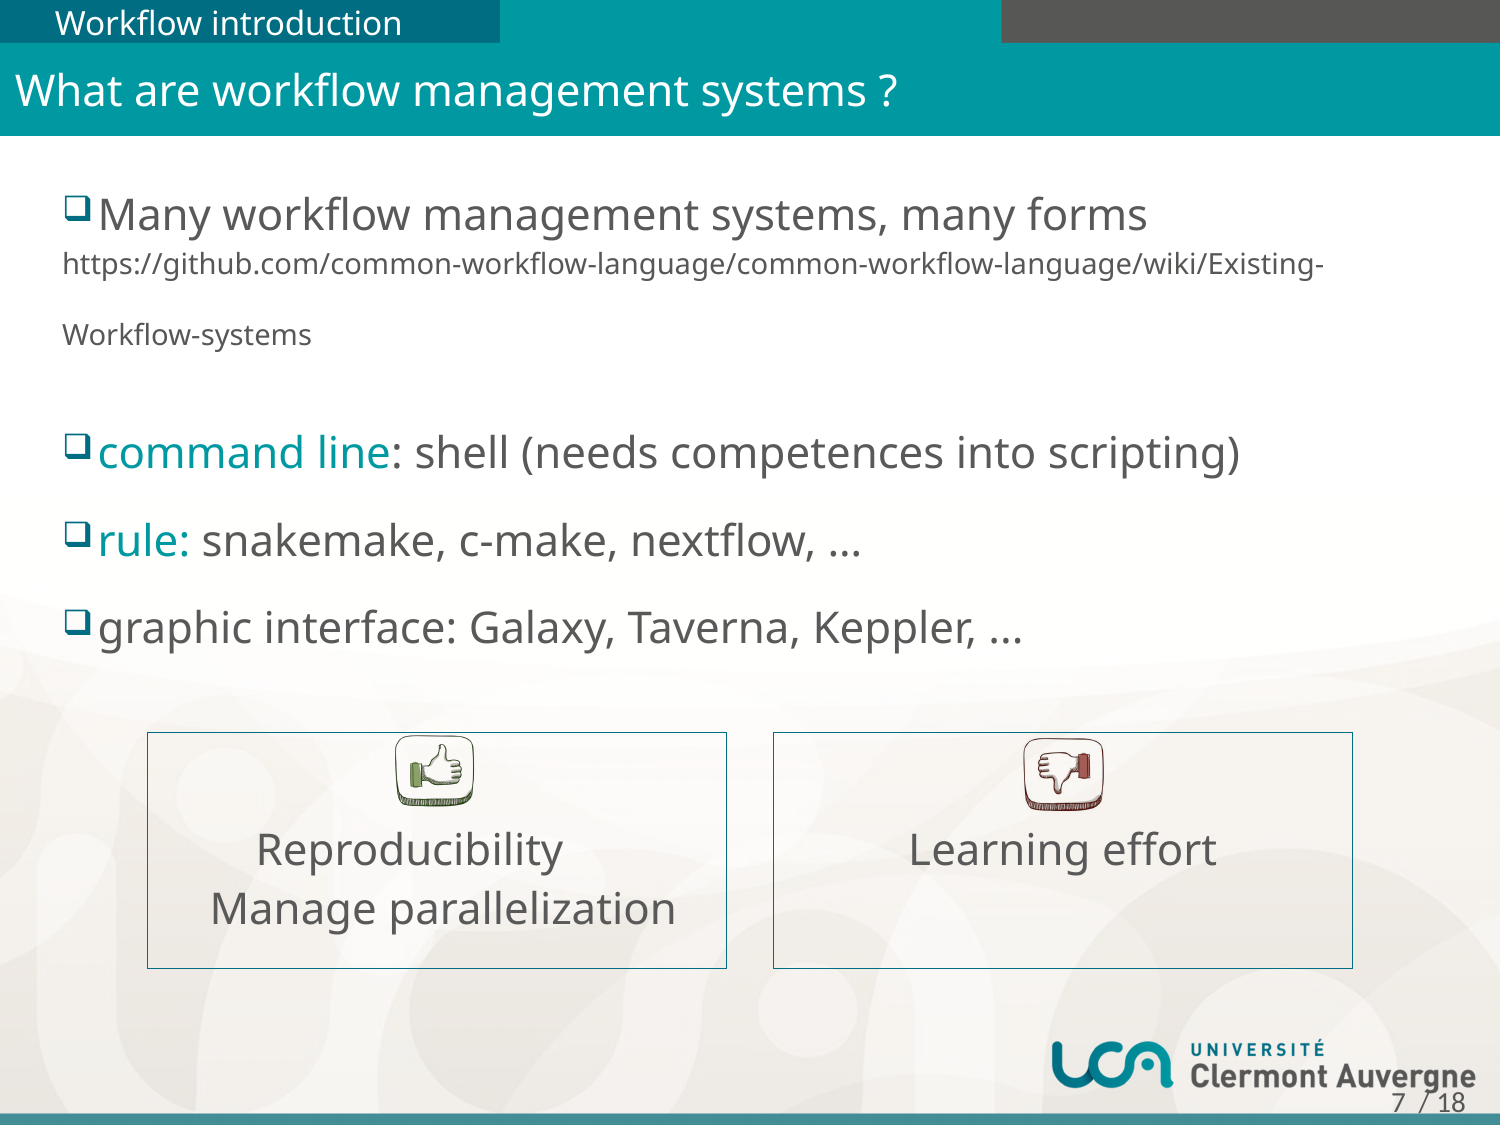

Workflow introduction
What are workflow management systems ?
Many workflow management systems, many forms
https://github.com/common-workflow-language/common-workflow-language/wiki/Existing-Workflow-systems
command line: shell (needs competences into scripting)
rule: snakemake, c-make, nextflow, …
graphic interface: Galaxy, Taverna, Keppler, ...
		 Reproducibility					 Learning effort
		Manage parallelization
7